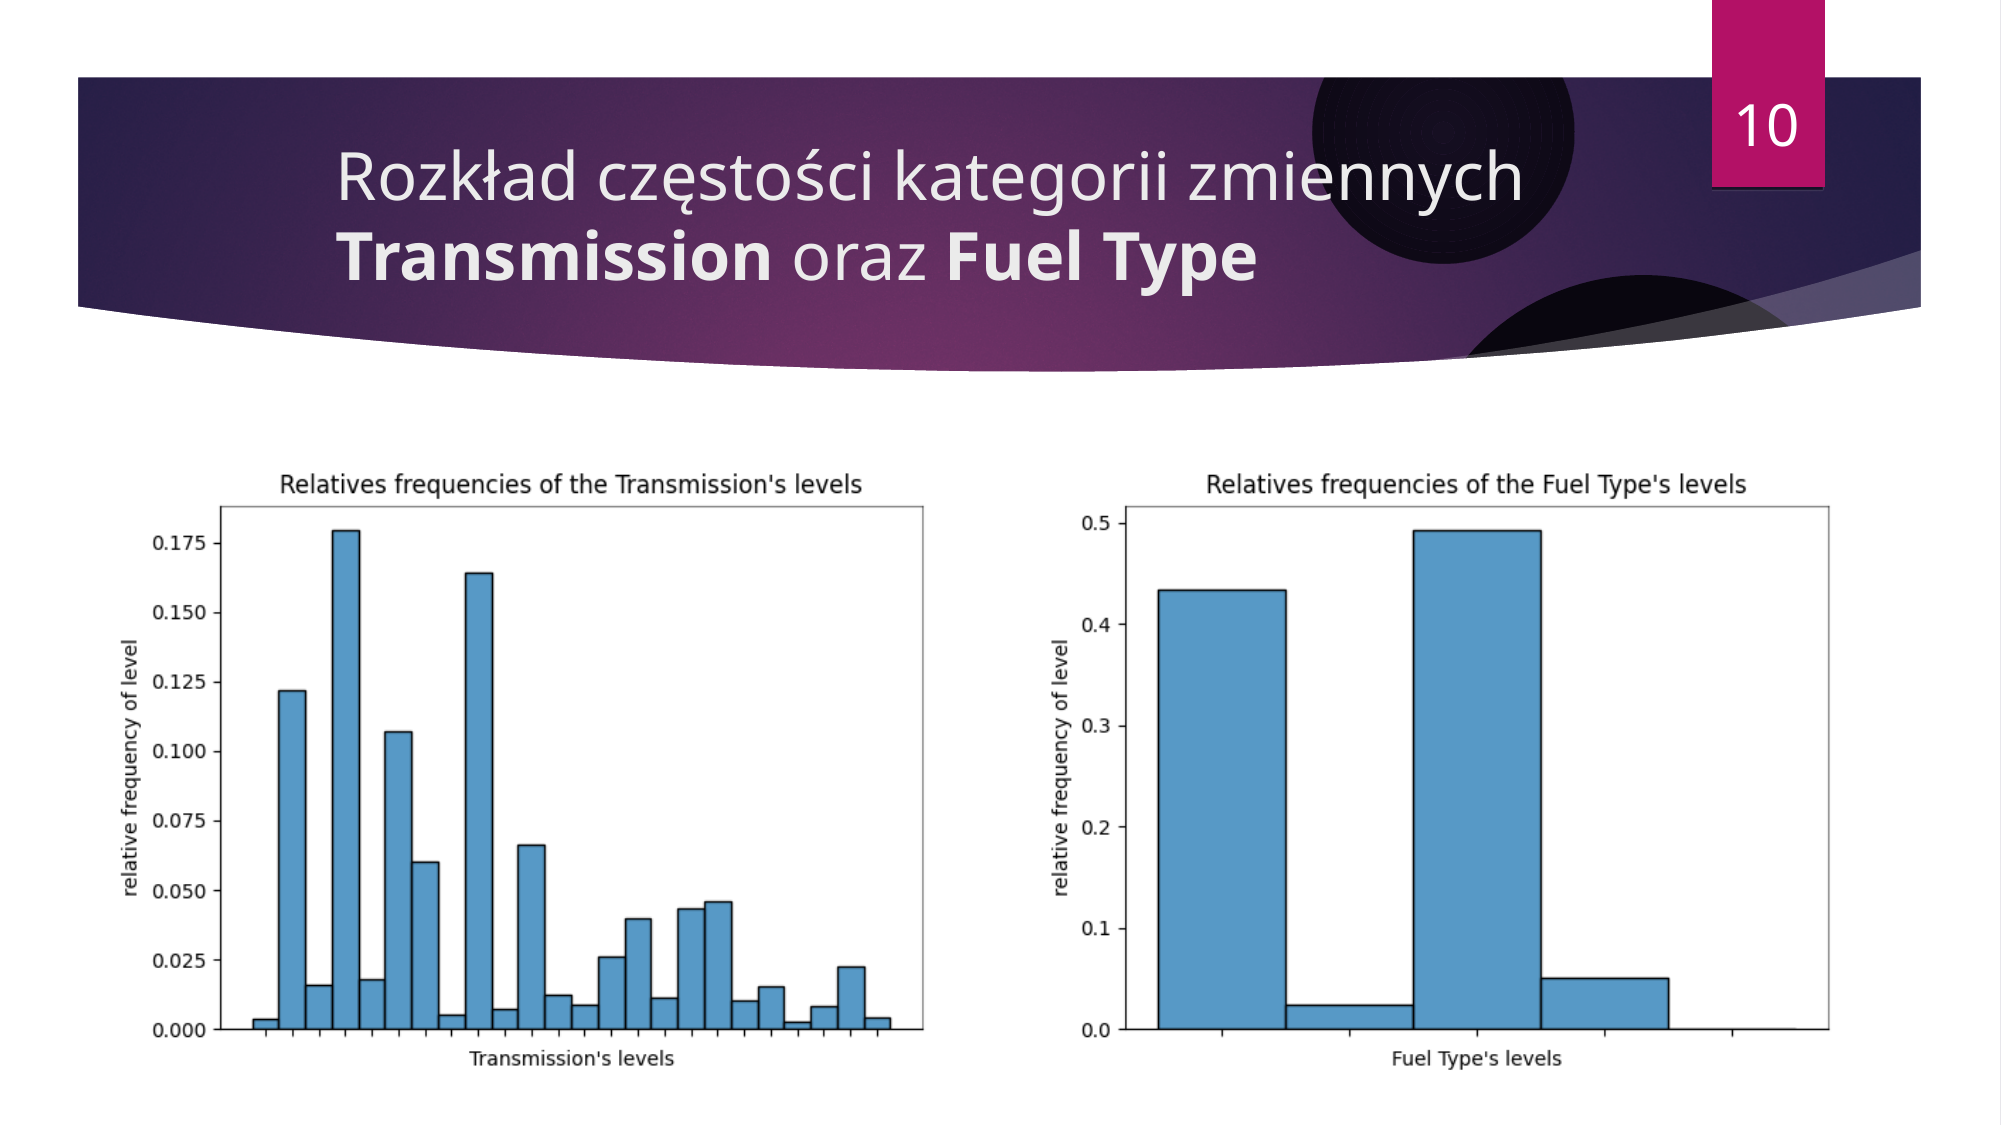

# Rozkład częstości kategorii zmiennych Transmission oraz Fuel Type